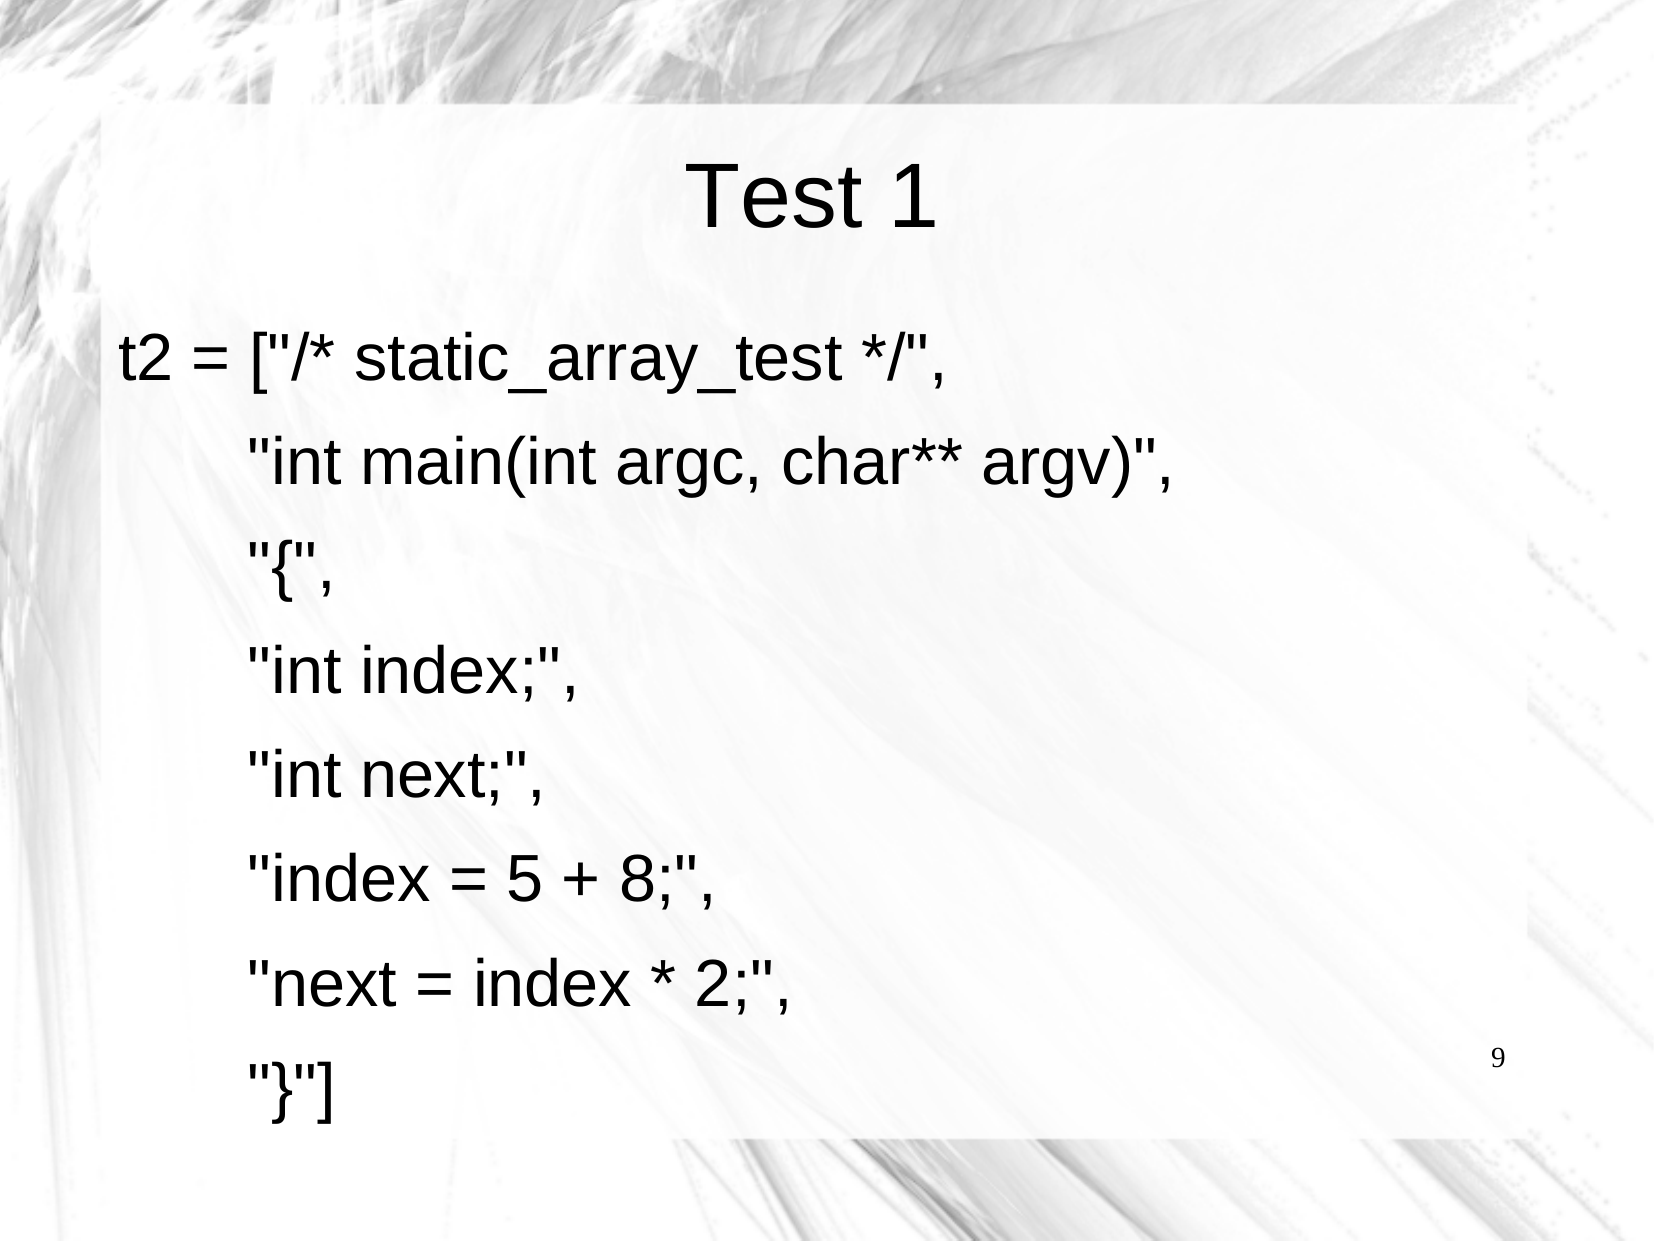

# Test 1
t2 = ["/* static_array_test */",
 "int main(int argc, char** argv)",
 "{",
 "int index;",
 "int next;",
 "index = 5 + 8;",
 "next = index * 2;",
 "}"]
9